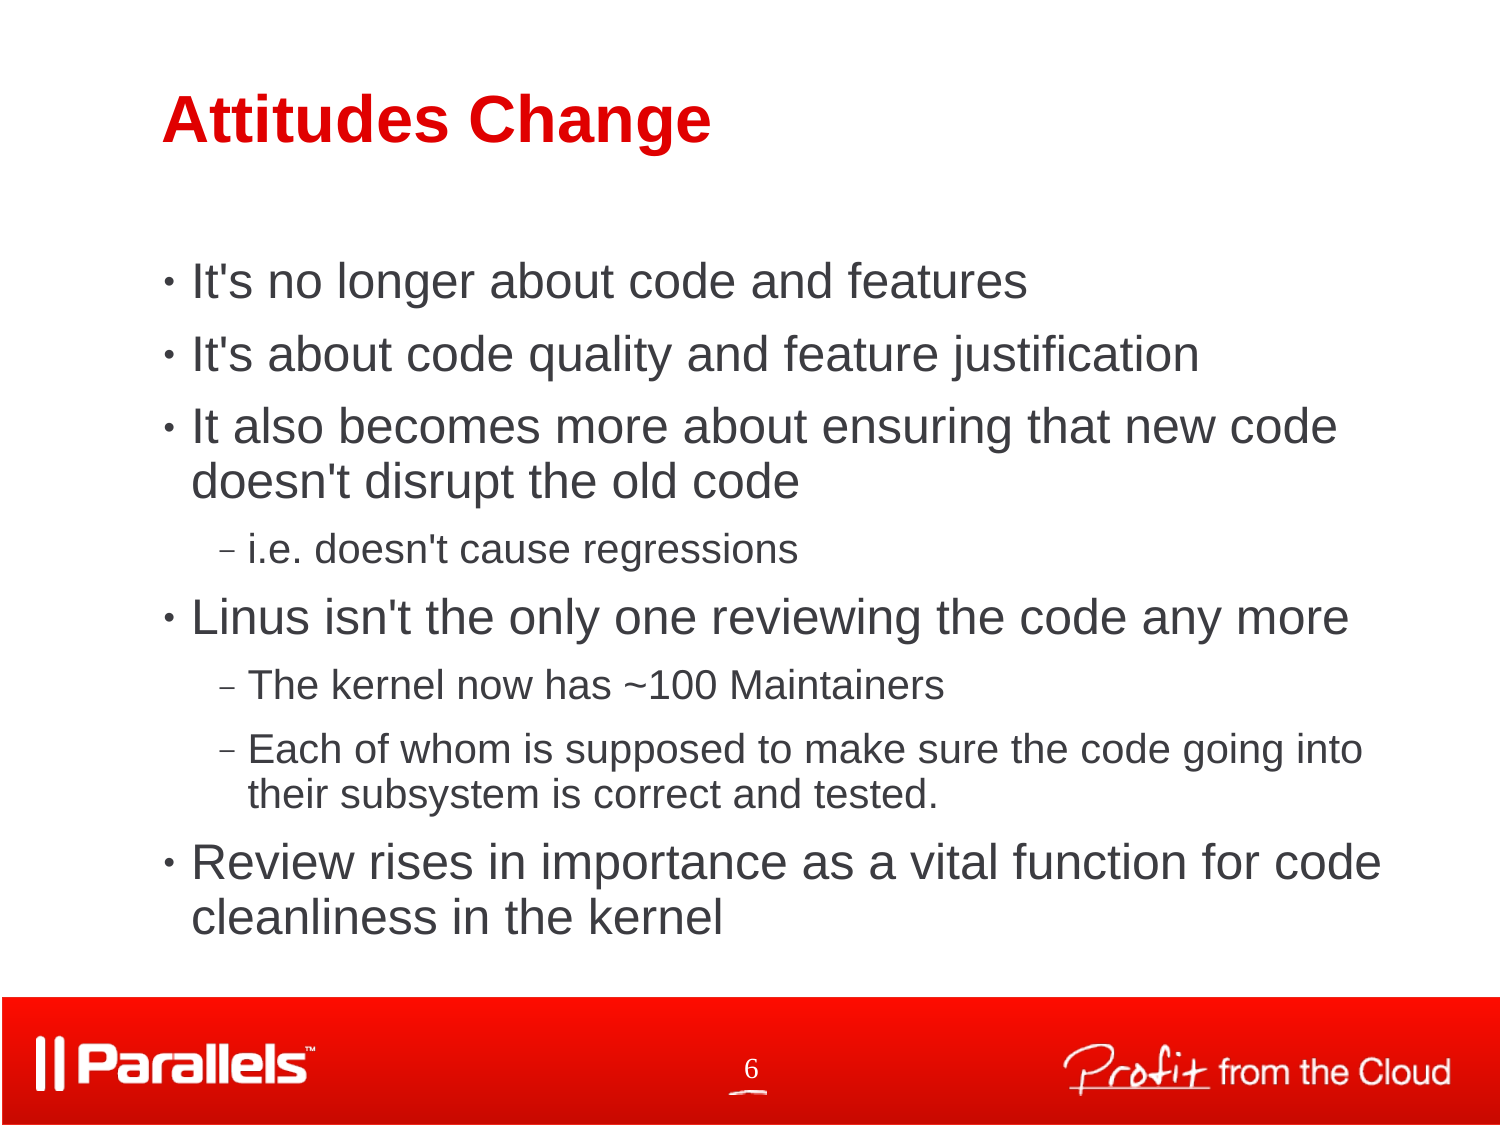

# Attitudes Change
It's no longer about code and features
It's about code quality and feature justification
It also becomes more about ensuring that new code doesn't disrupt the old code
i.e. doesn't cause regressions
Linus isn't the only one reviewing the code any more
The kernel now has ~100 Maintainers
Each of whom is supposed to make sure the code going into their subsystem is correct and tested.
Review rises in importance as a vital function for code cleanliness in the kernel